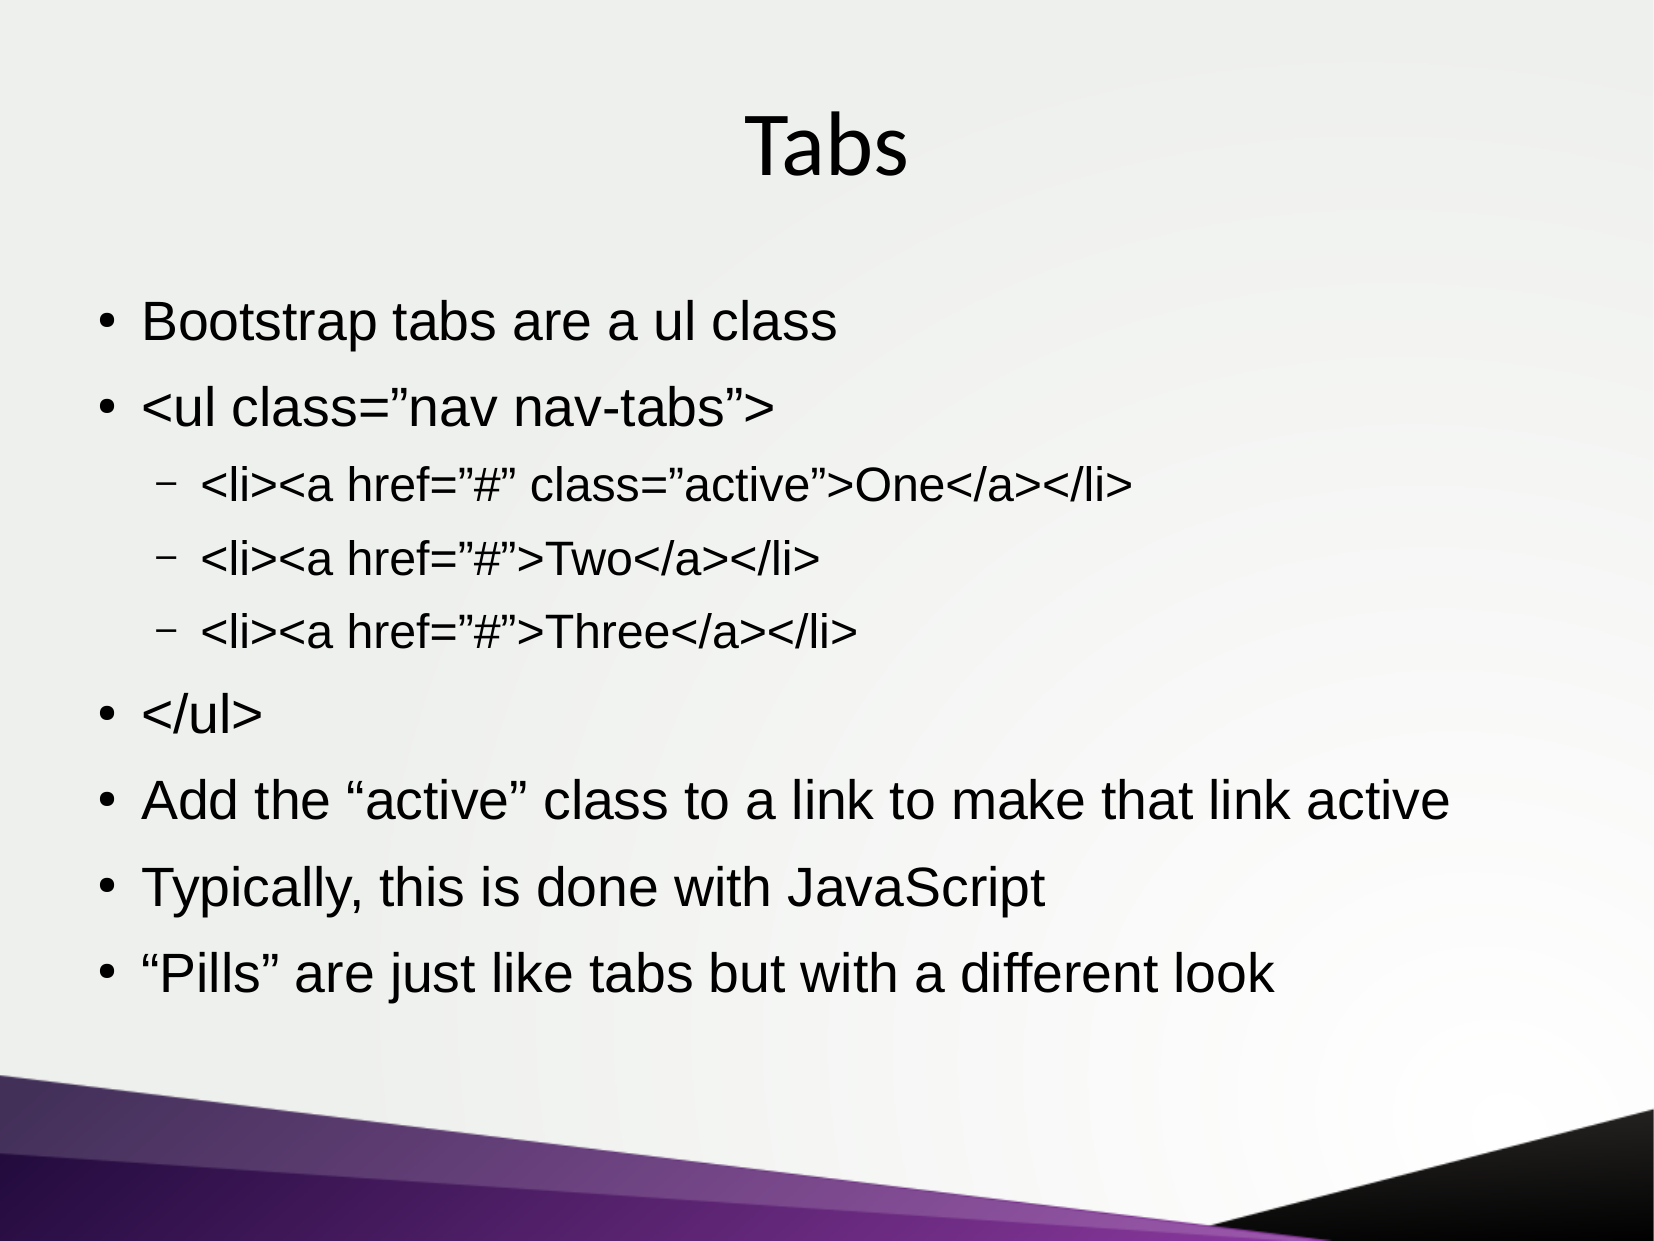

# Tabs
Bootstrap tabs are a ul class
<ul class=”nav nav-tabs”>
<li><a href=”#” class=”active”>One</a></li>
<li><a href=”#”>Two</a></li>
<li><a href=”#”>Three</a></li>
</ul>
Add the “active” class to a link to make that link active
Typically, this is done with JavaScript
“Pills” are just like tabs but with a different look